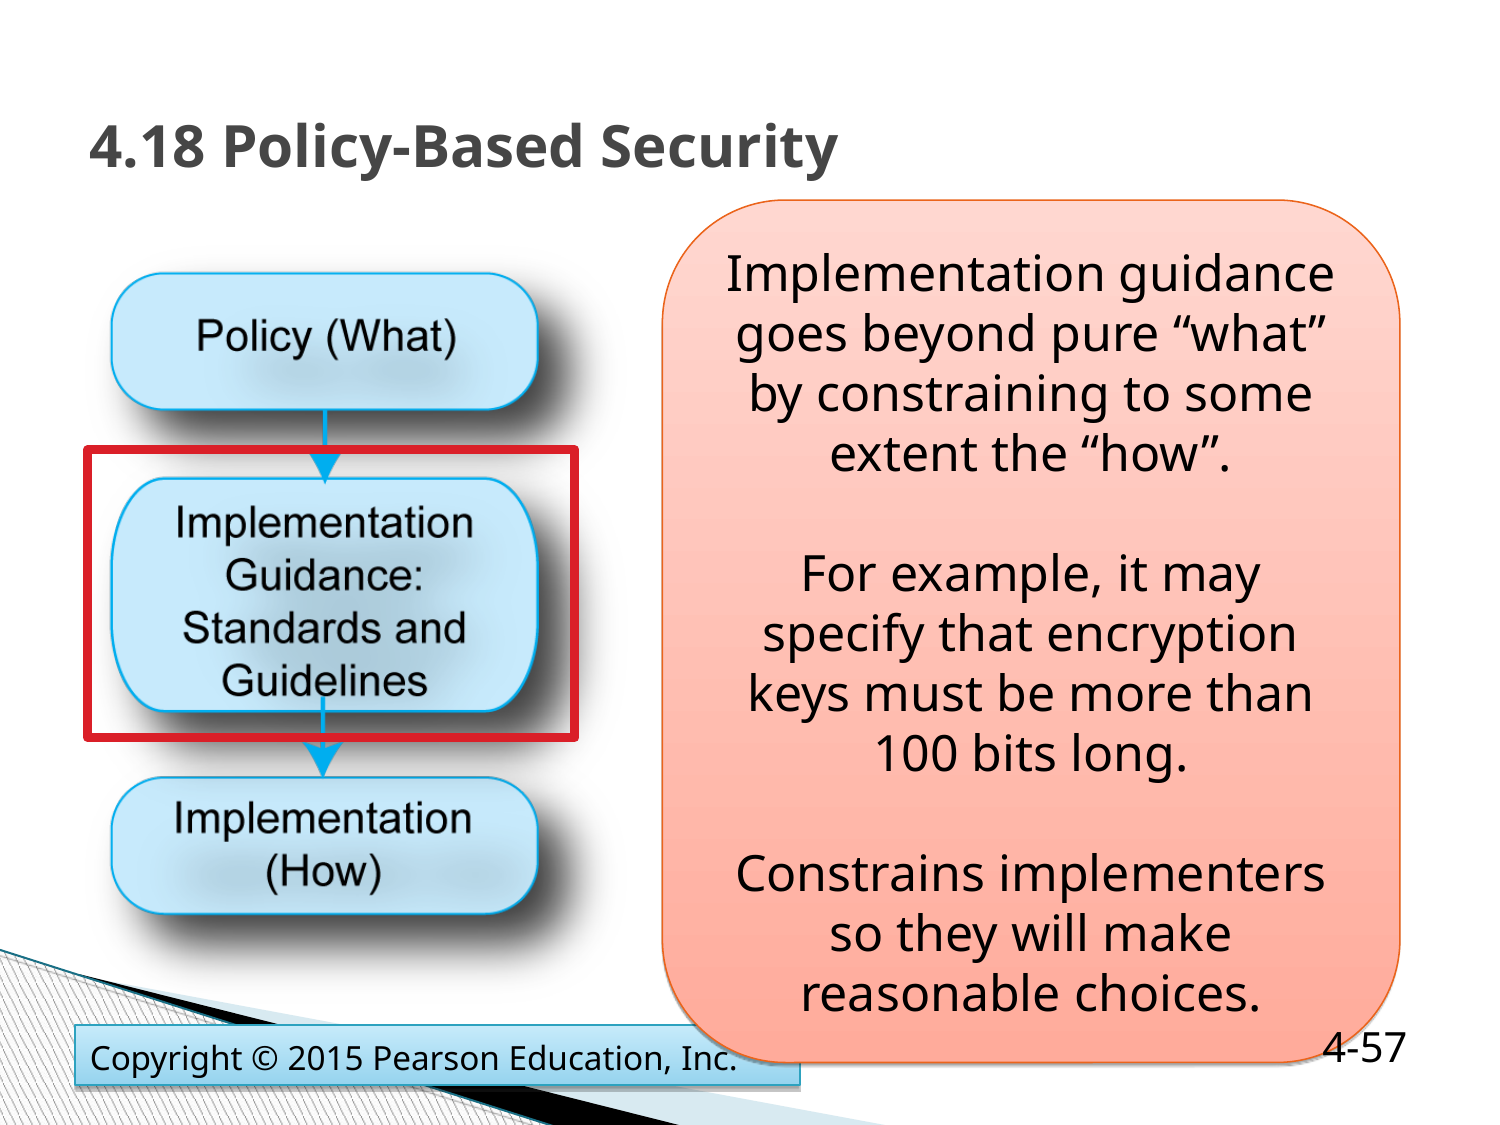

# 4.18 Policy-Based Security
Implementation guidance goes beyond pure “what” by constraining to some extent the “how”.
For example, it may specify that encryption keys must be more than 100 bits long.
Constrains implementers so they will make reasonable choices.
Copyright © 2015 Pearson Education, Inc.